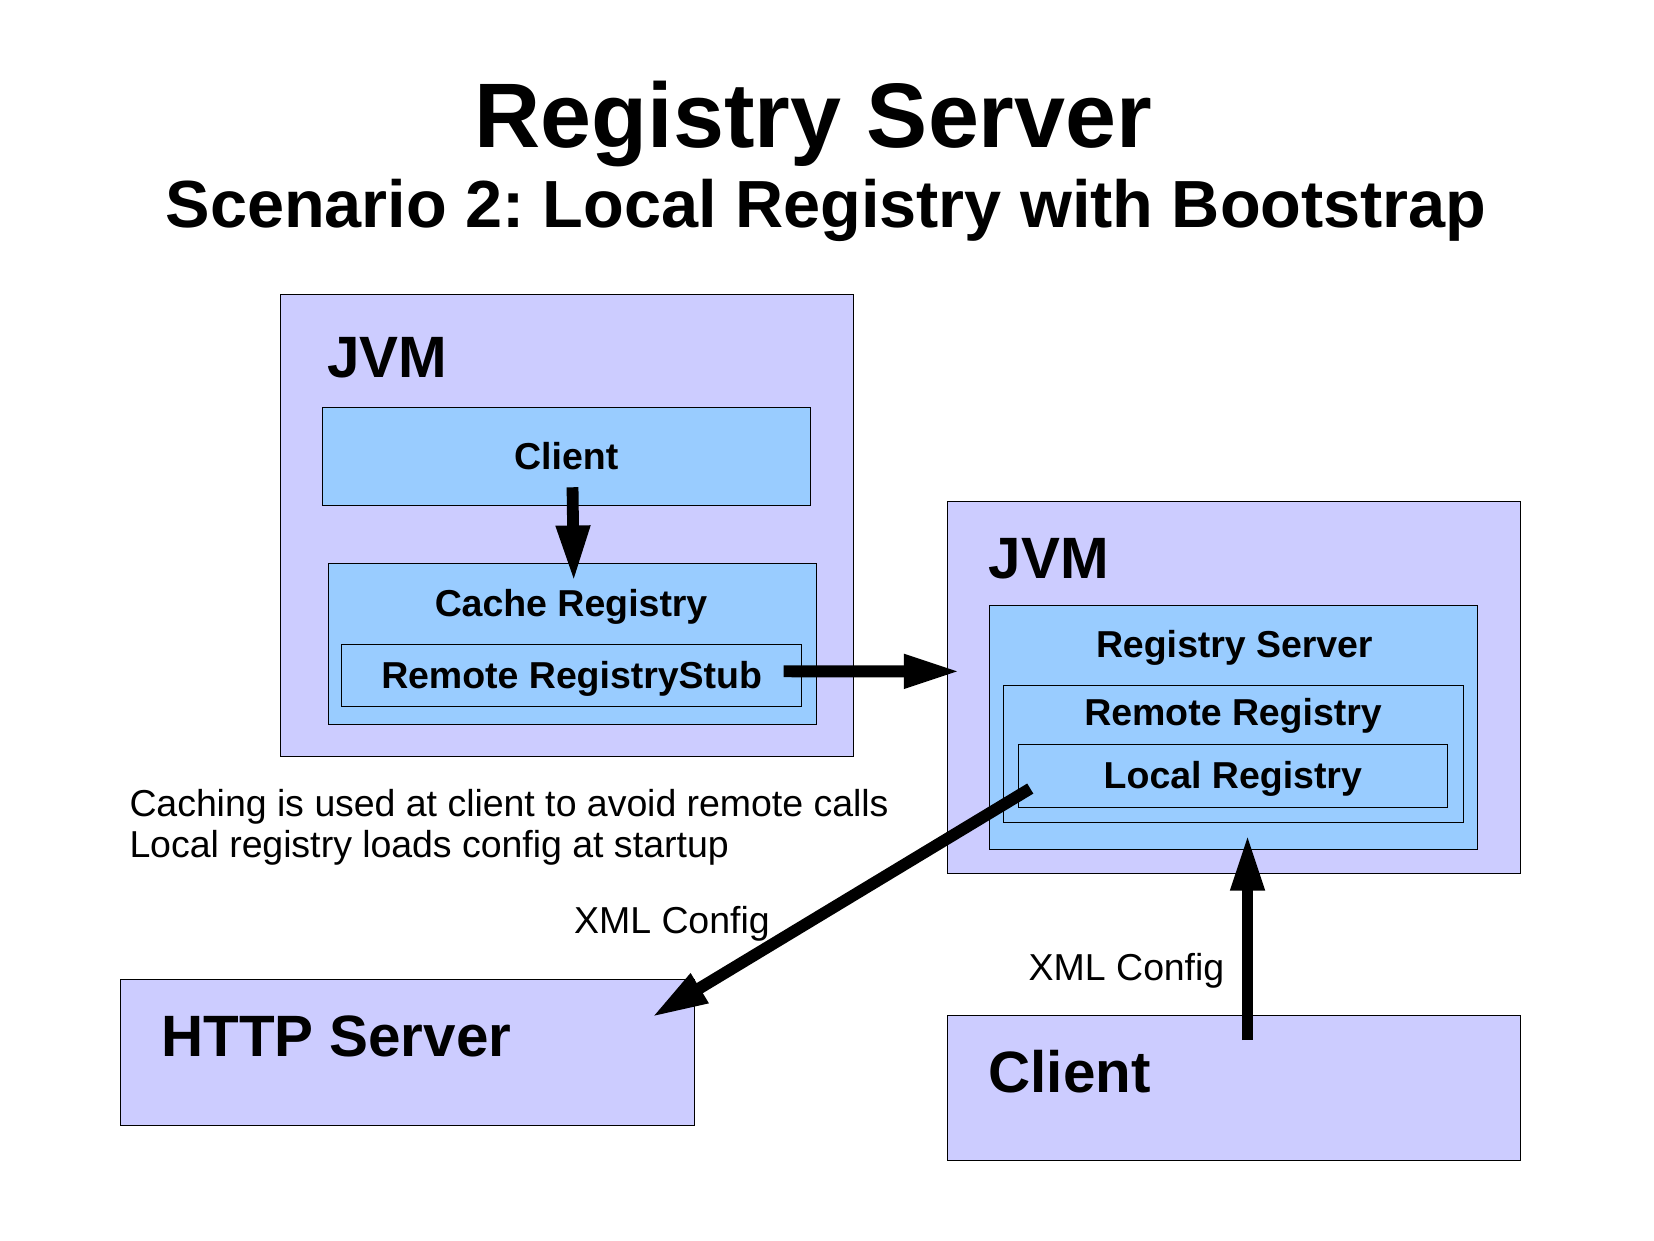

# Registry Server Scenario 2: Local Registry with Bootstrap
JVM
Client
Client
JVM
Cache Registry
Registry Server
Remote RegistryStub
Remote Registry
Local Registry
 Caching is used at client to avoid remote calls
 Local registry loads config at startup
XML Config
XML Config
HTTP Server
Client